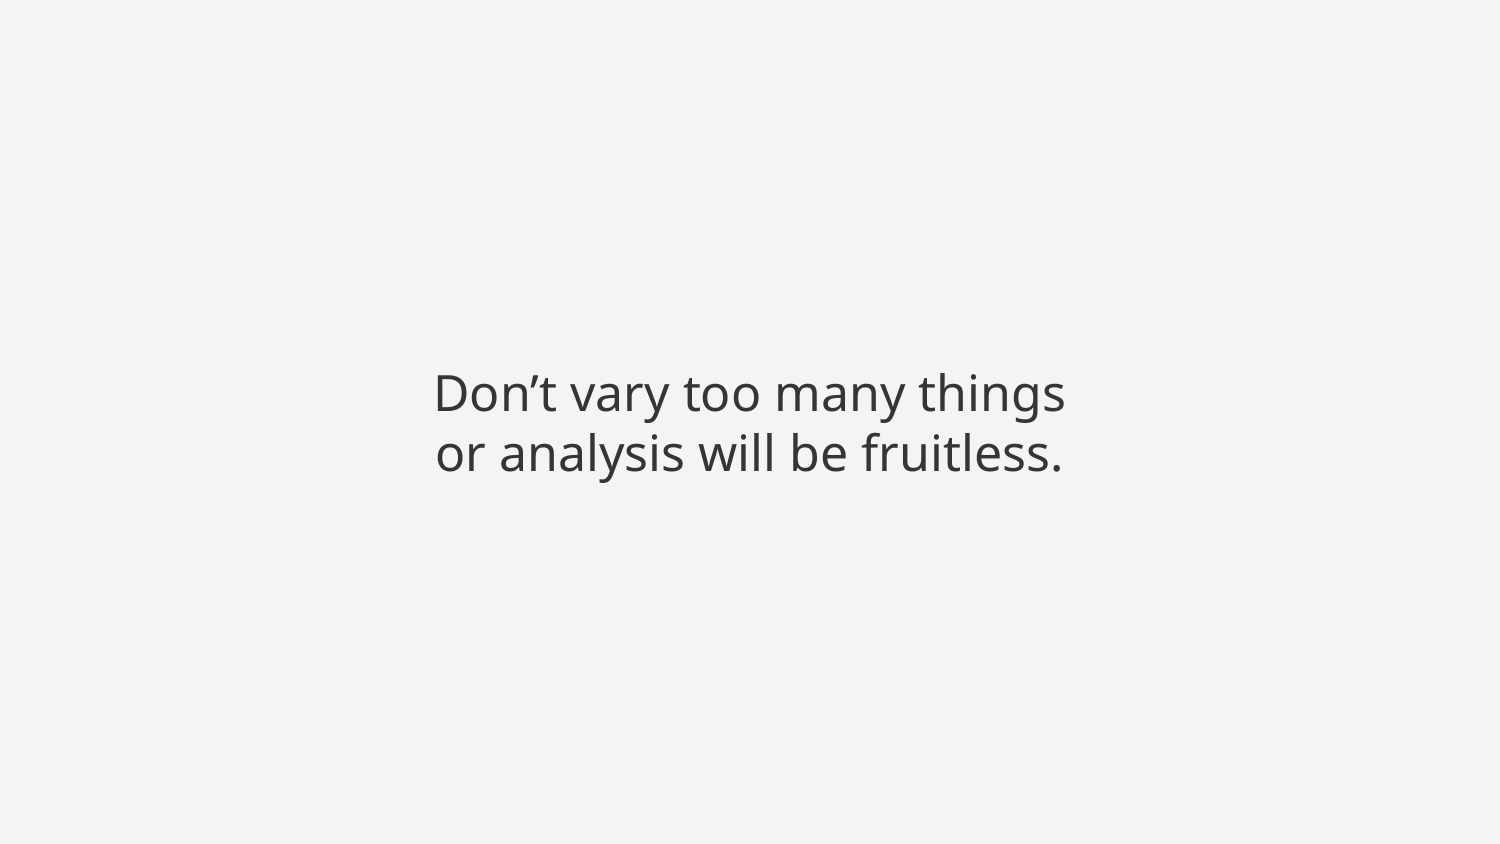

# Don’t vary too many things or analysis will be fruitless.